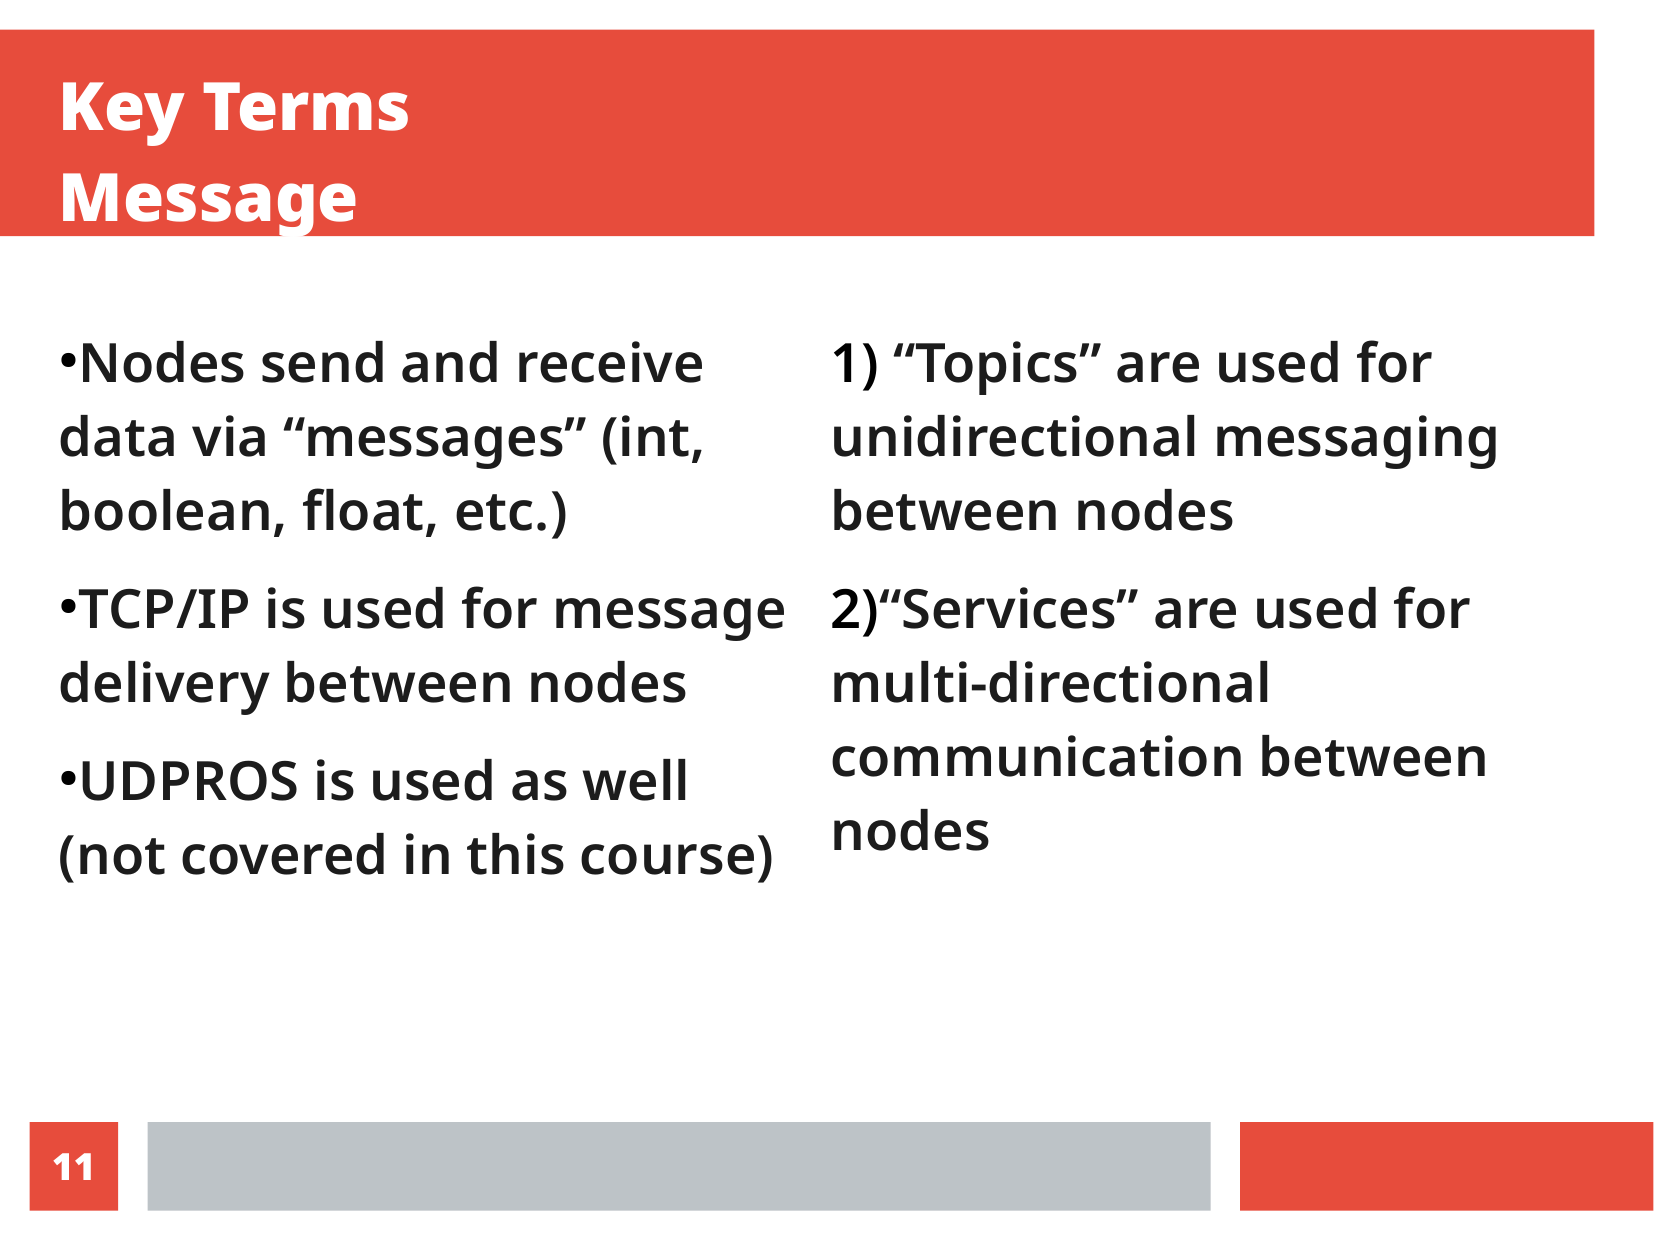

# Key Terms Message
Nodes send and receive data via “messages” (int, boolean, float, etc.)
TCP/IP is used for message delivery between nodes
UDPROS is used as well (not covered in this course)
 “Topics” are used for unidirectional messaging between nodes
“Services” are used for multi-directional communication between nodes
11